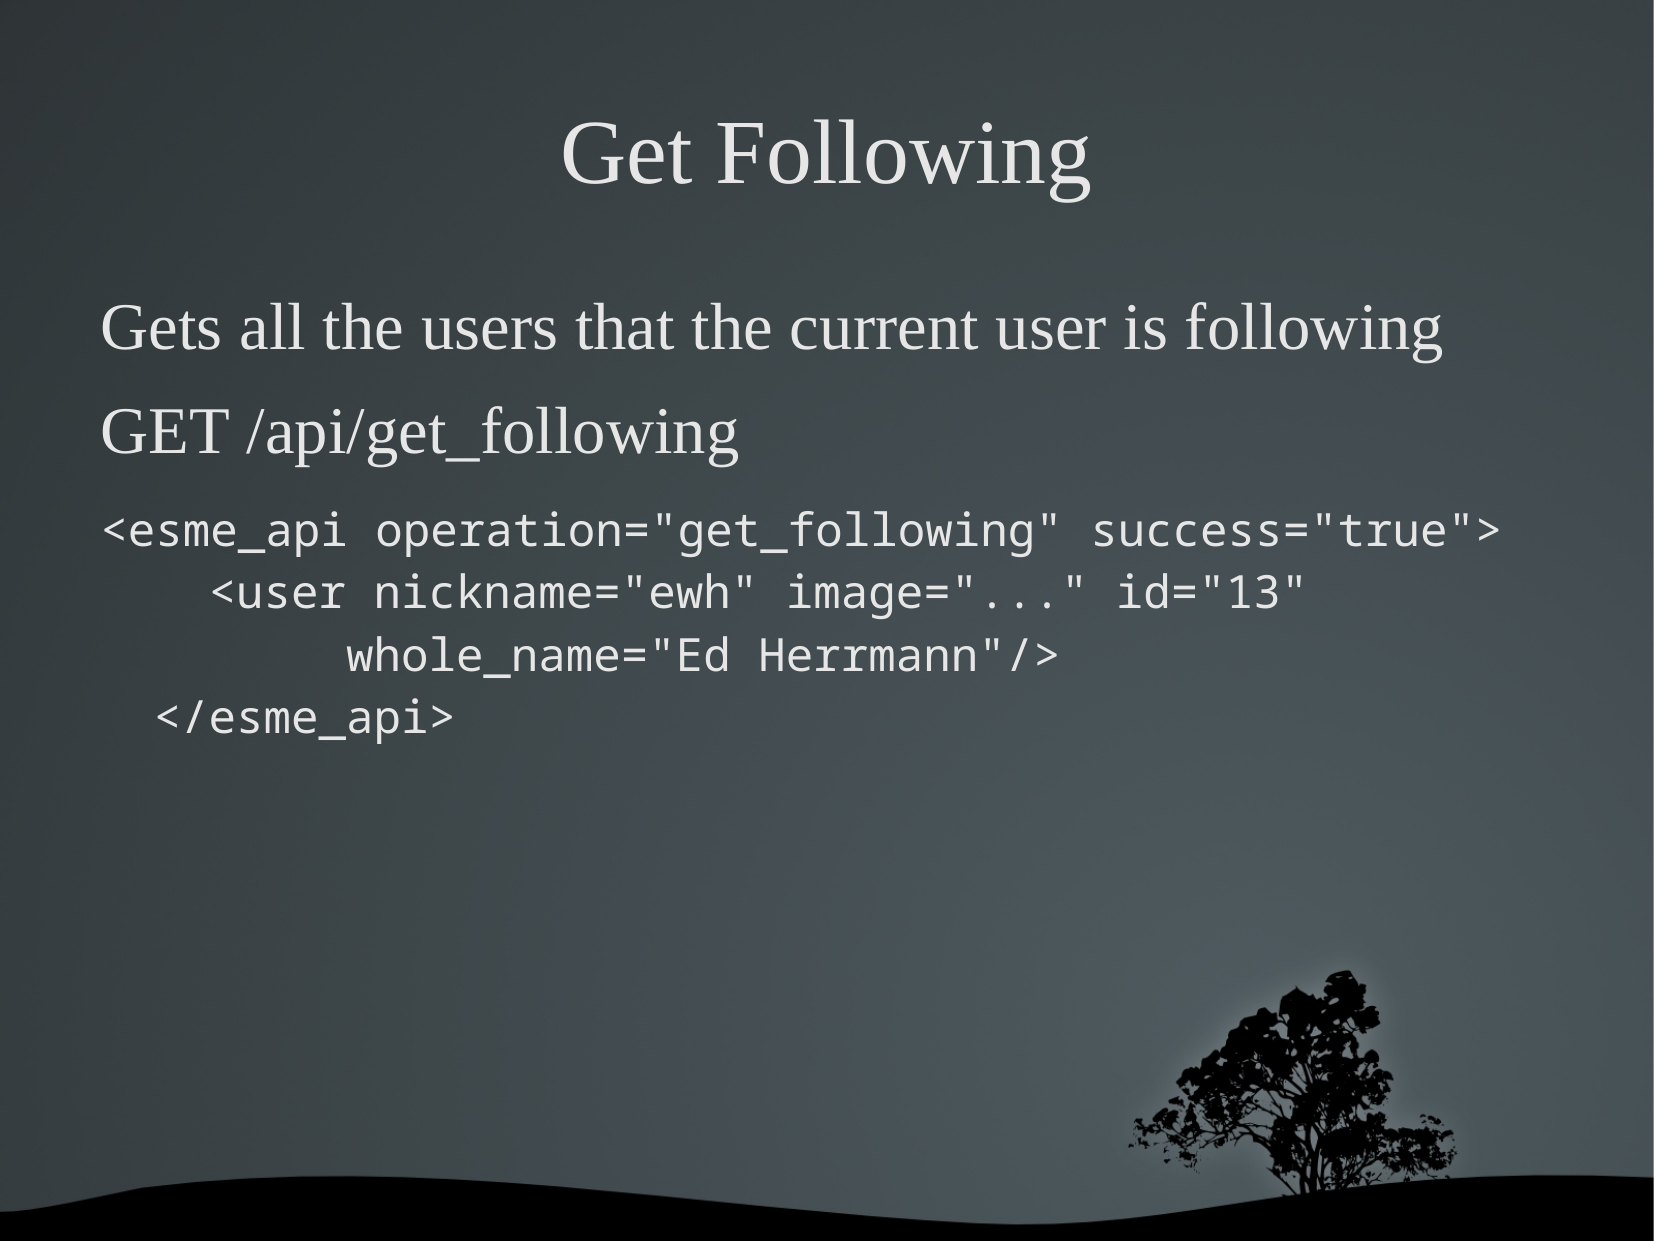

# Get Following
Gets all the users that the current user is following
GET /api/get_following
<esme_api operation="get_following" success="true">
 <user nickname="ewh" image="..." id="13"
 whole_name="Ed Herrmann"/>
</esme_api>